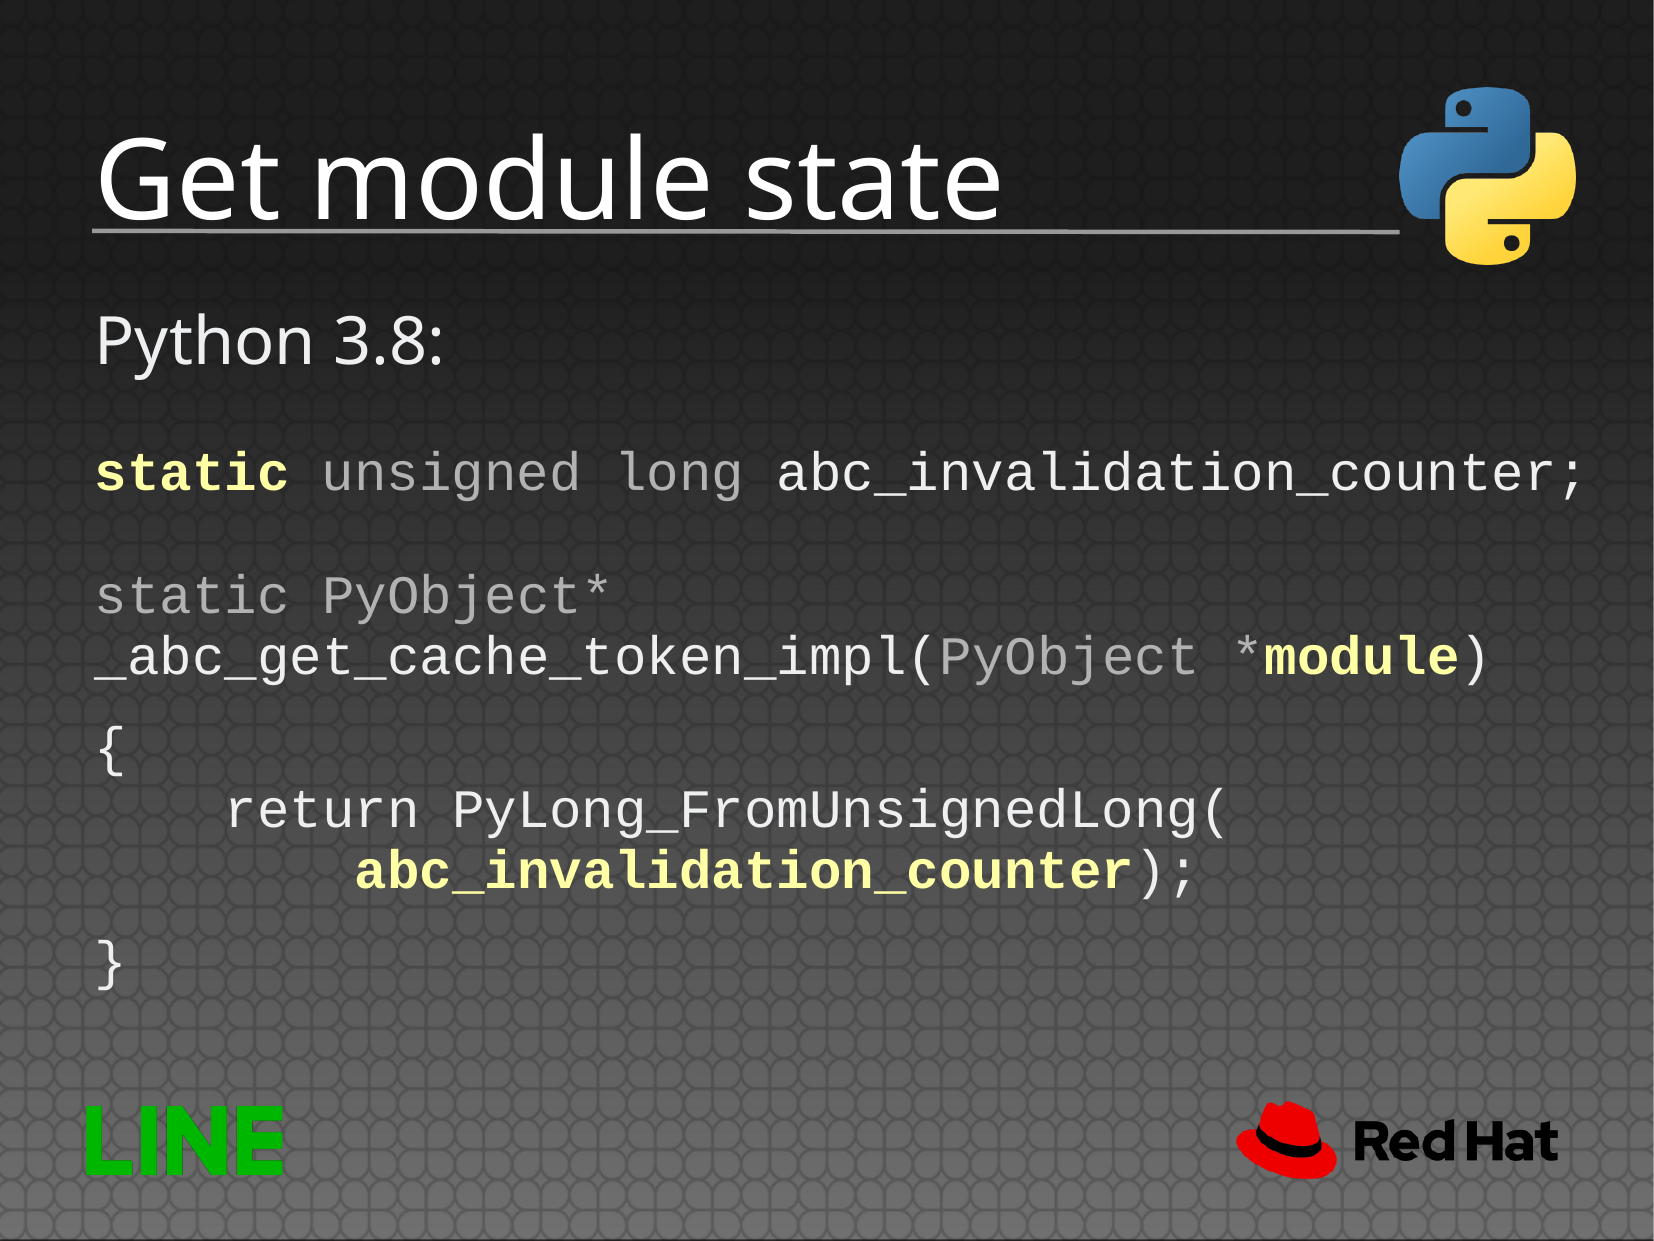

Get module state
# Python 3.8: static unsigned long abc_invalidation_counter; static PyObject* _abc_get_cache_token_impl(PyObject *module)
{
 return PyLong_FromUnsignedLong(
 abc_invalidation_counter);
}